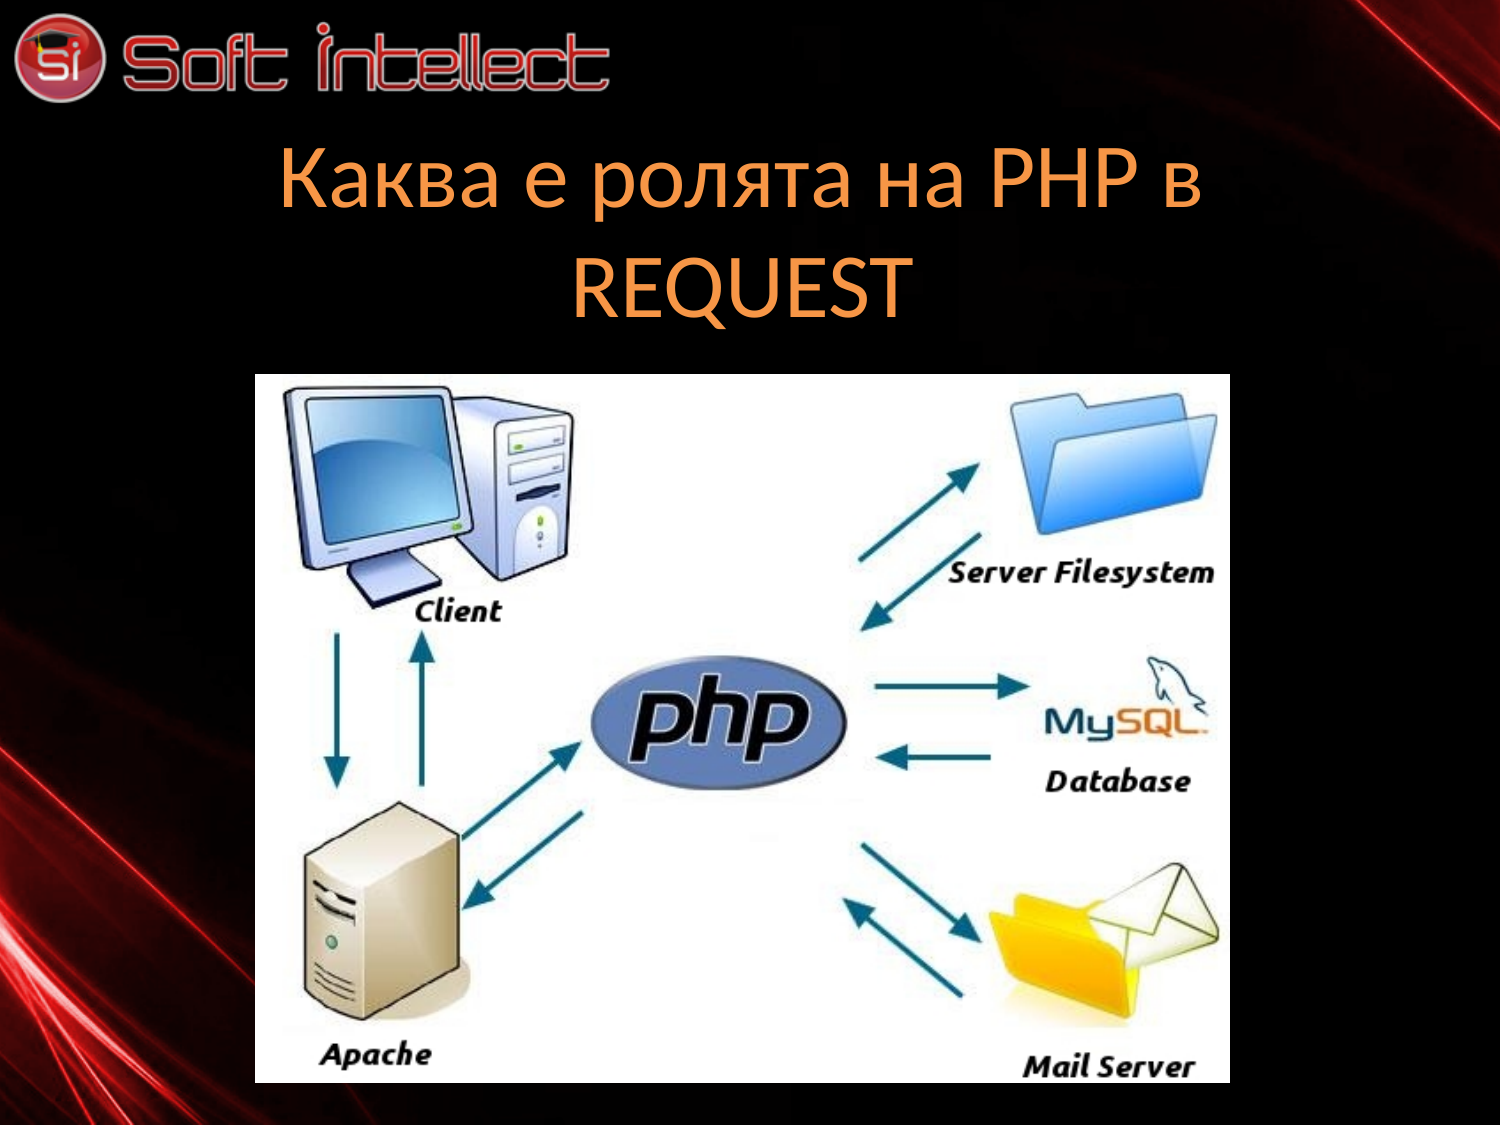

Каква е ролята на PHP в REQUEST